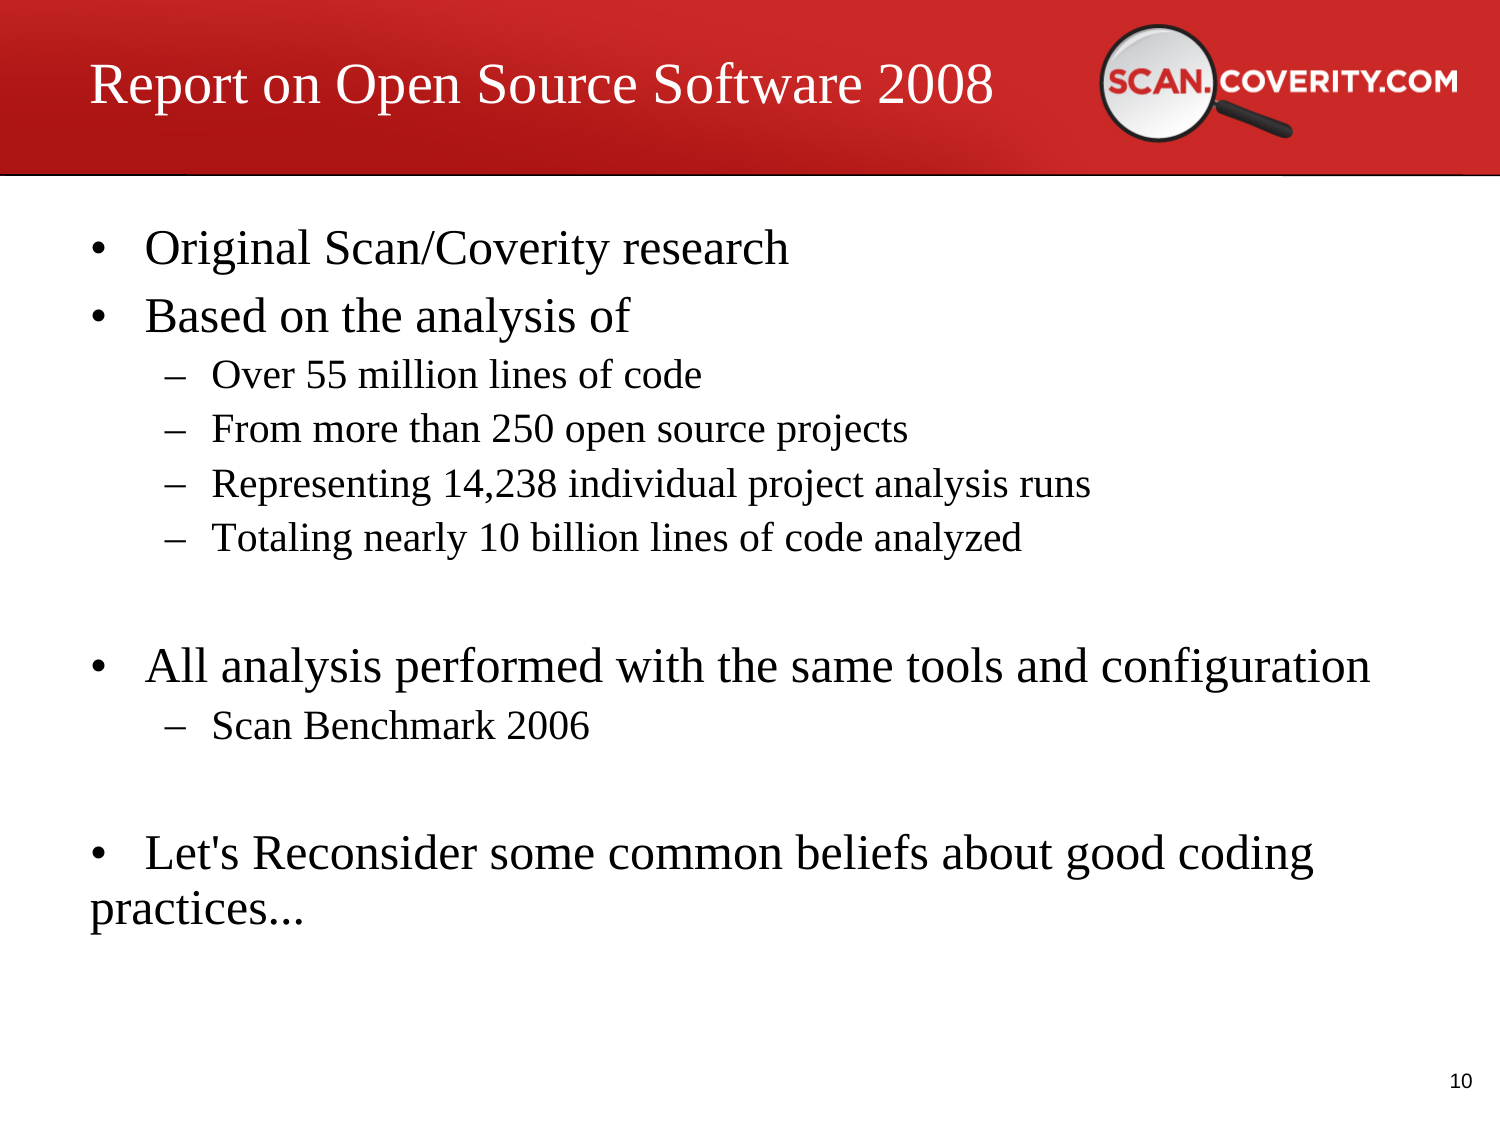

# Report on Open Source Software 2008
 Original Scan/Coverity research
 Based on the analysis of
Over 55 million lines of code
From more than 250 open source projects
Representing 14,238 individual project analysis runs
Totaling nearly 10 billion lines of code analyzed
 All analysis performed with the same tools and configuration
Scan Benchmark 2006
 Let's Reconsider some common beliefs about good coding practices...
10